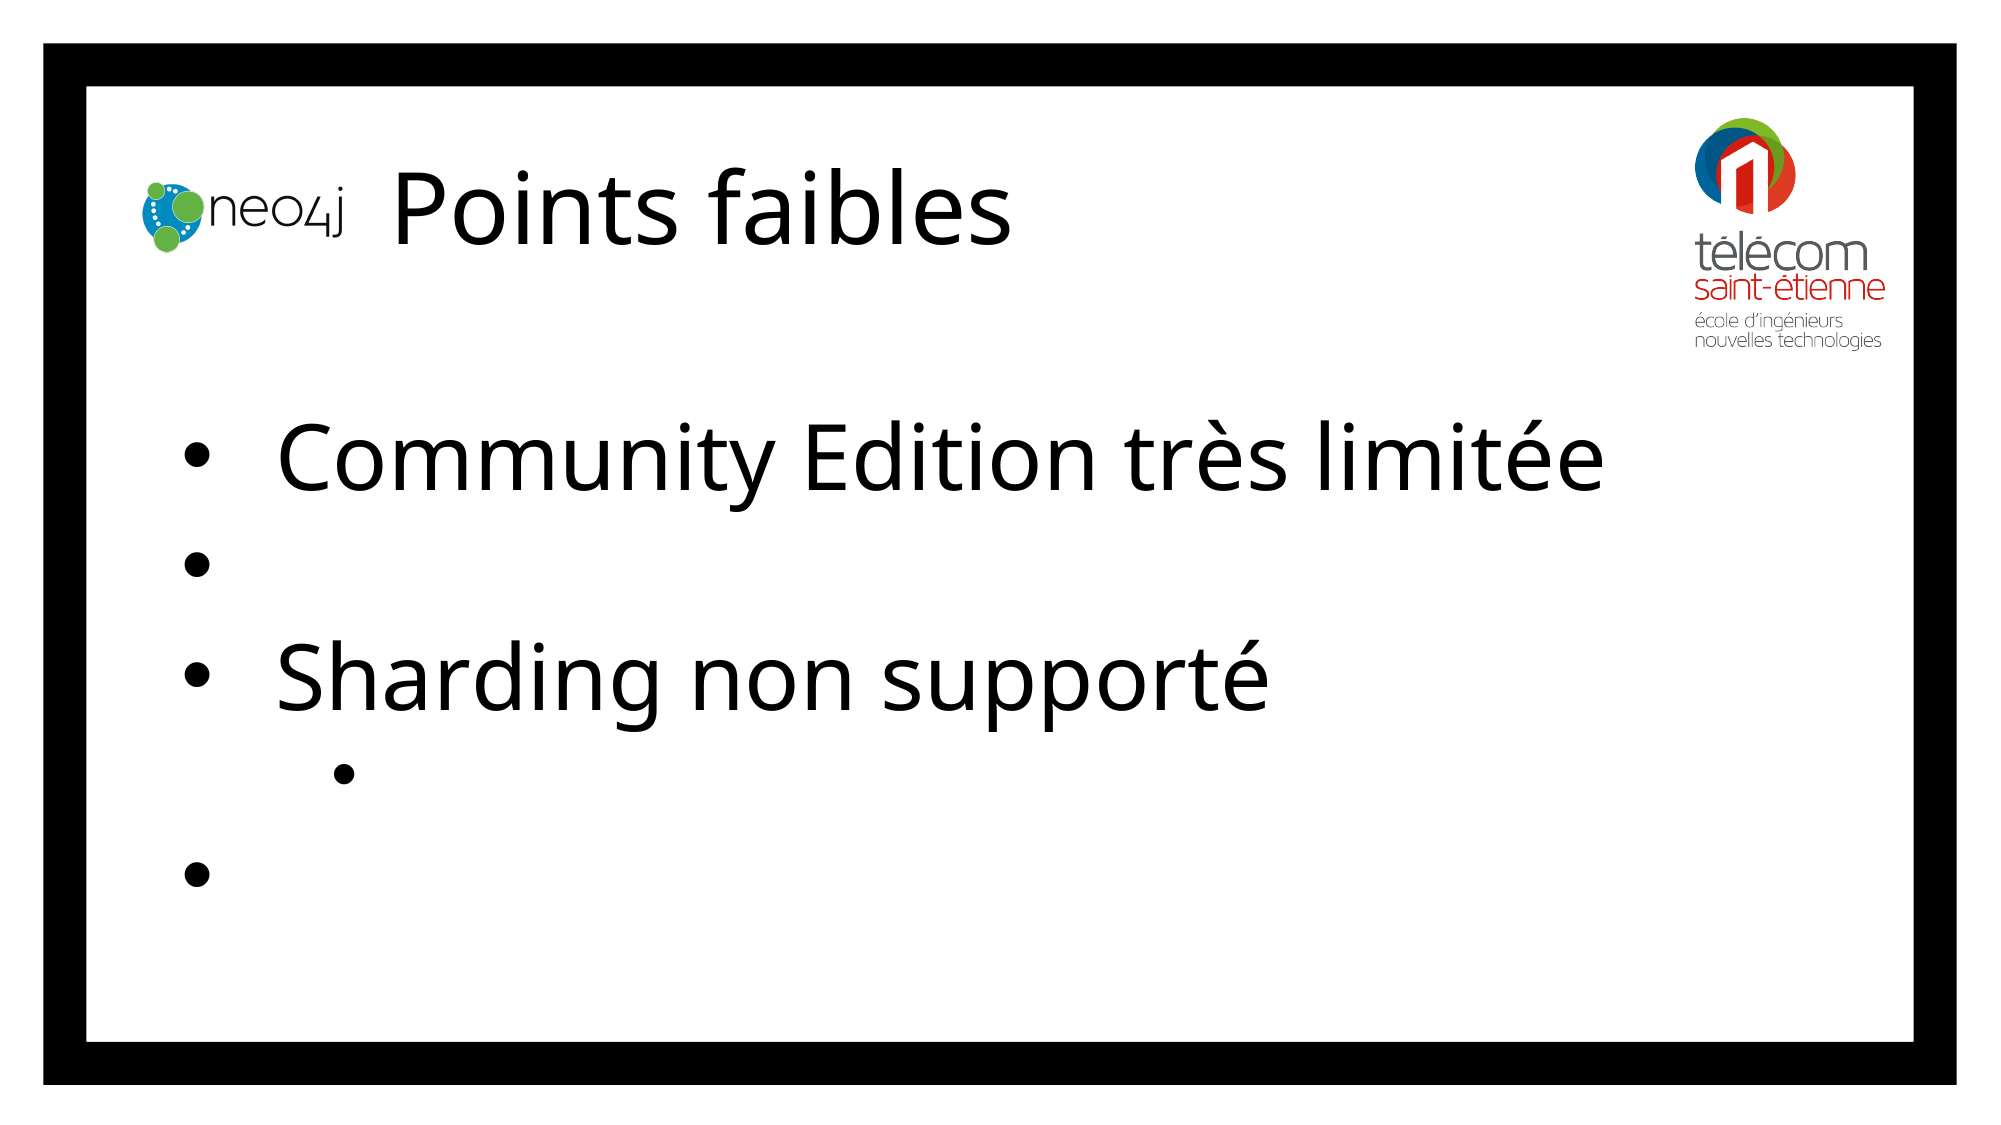

# Points faibles
Community Edition très limitée
Sharding non supporté